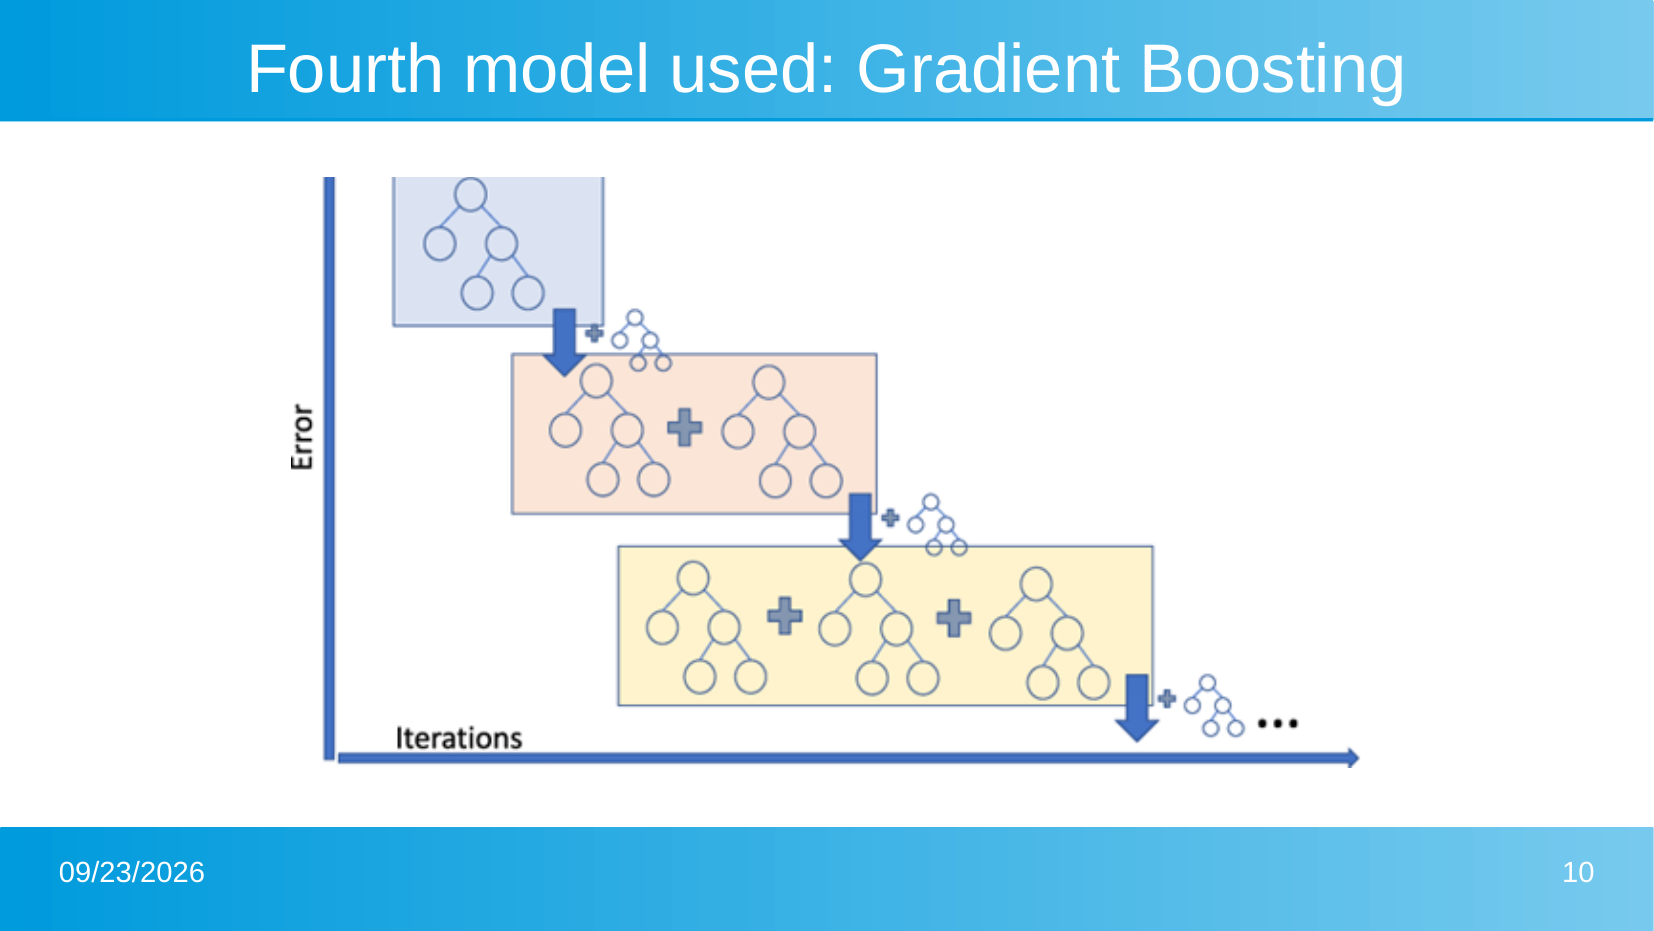

# Fourth model used: Gradient Boosting
10